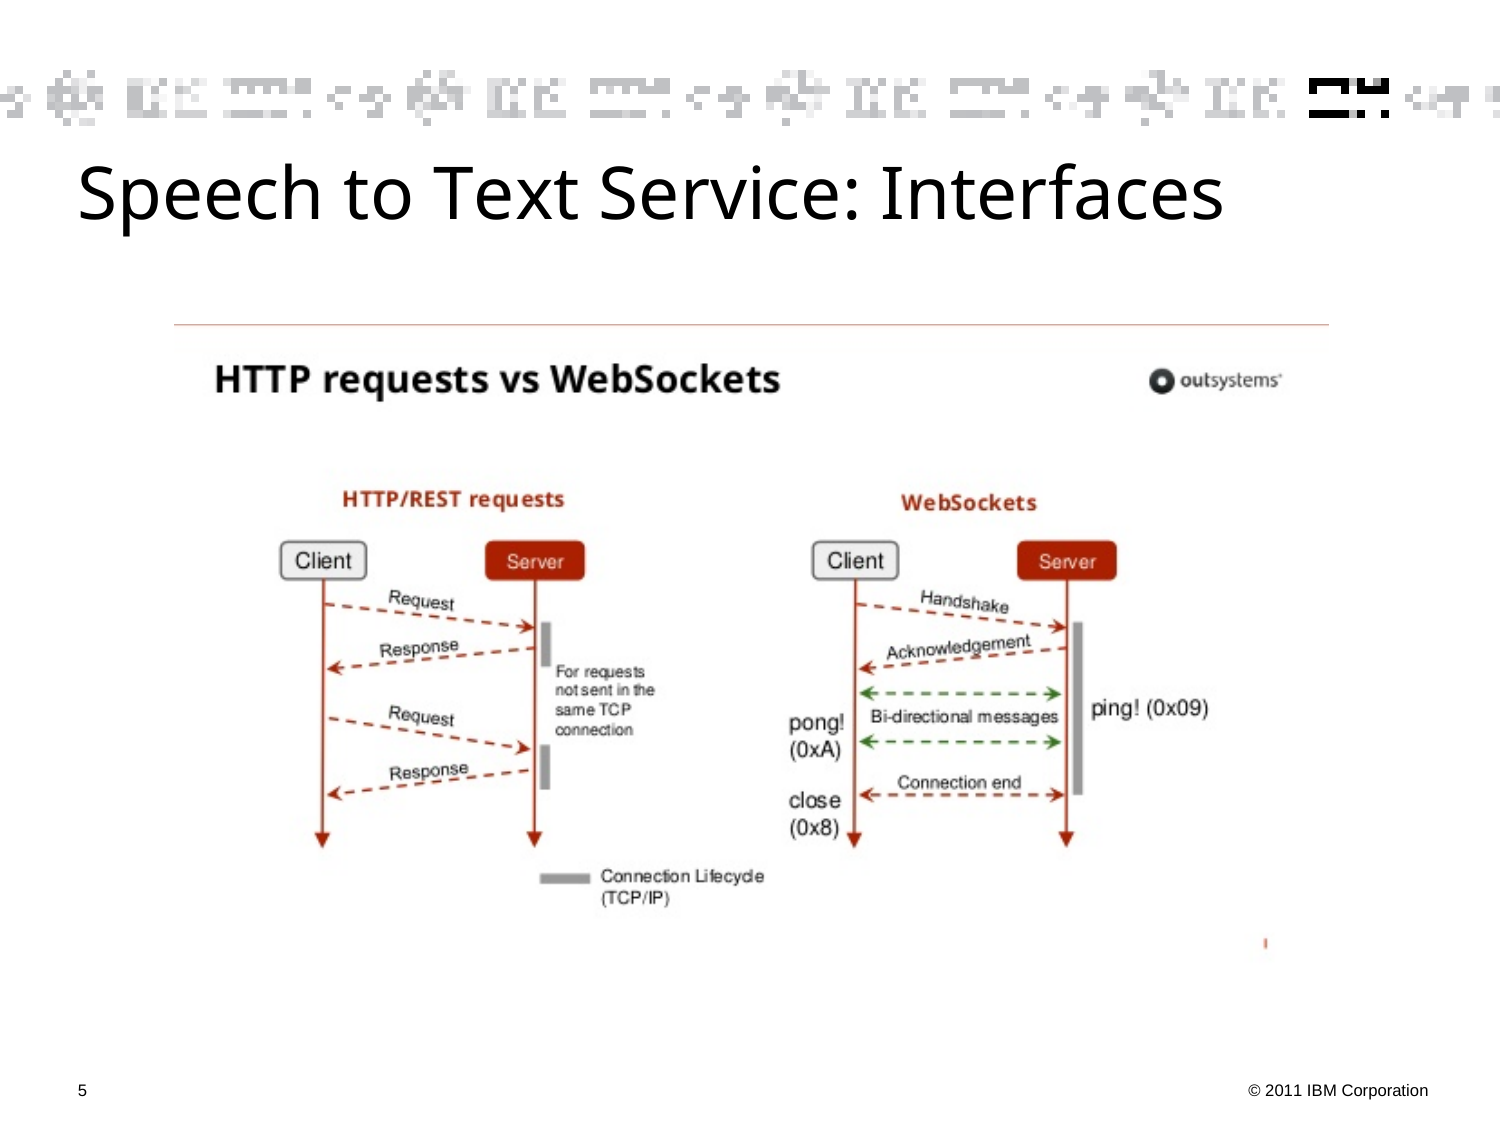

# Speech to Text Service: Interfaces
5